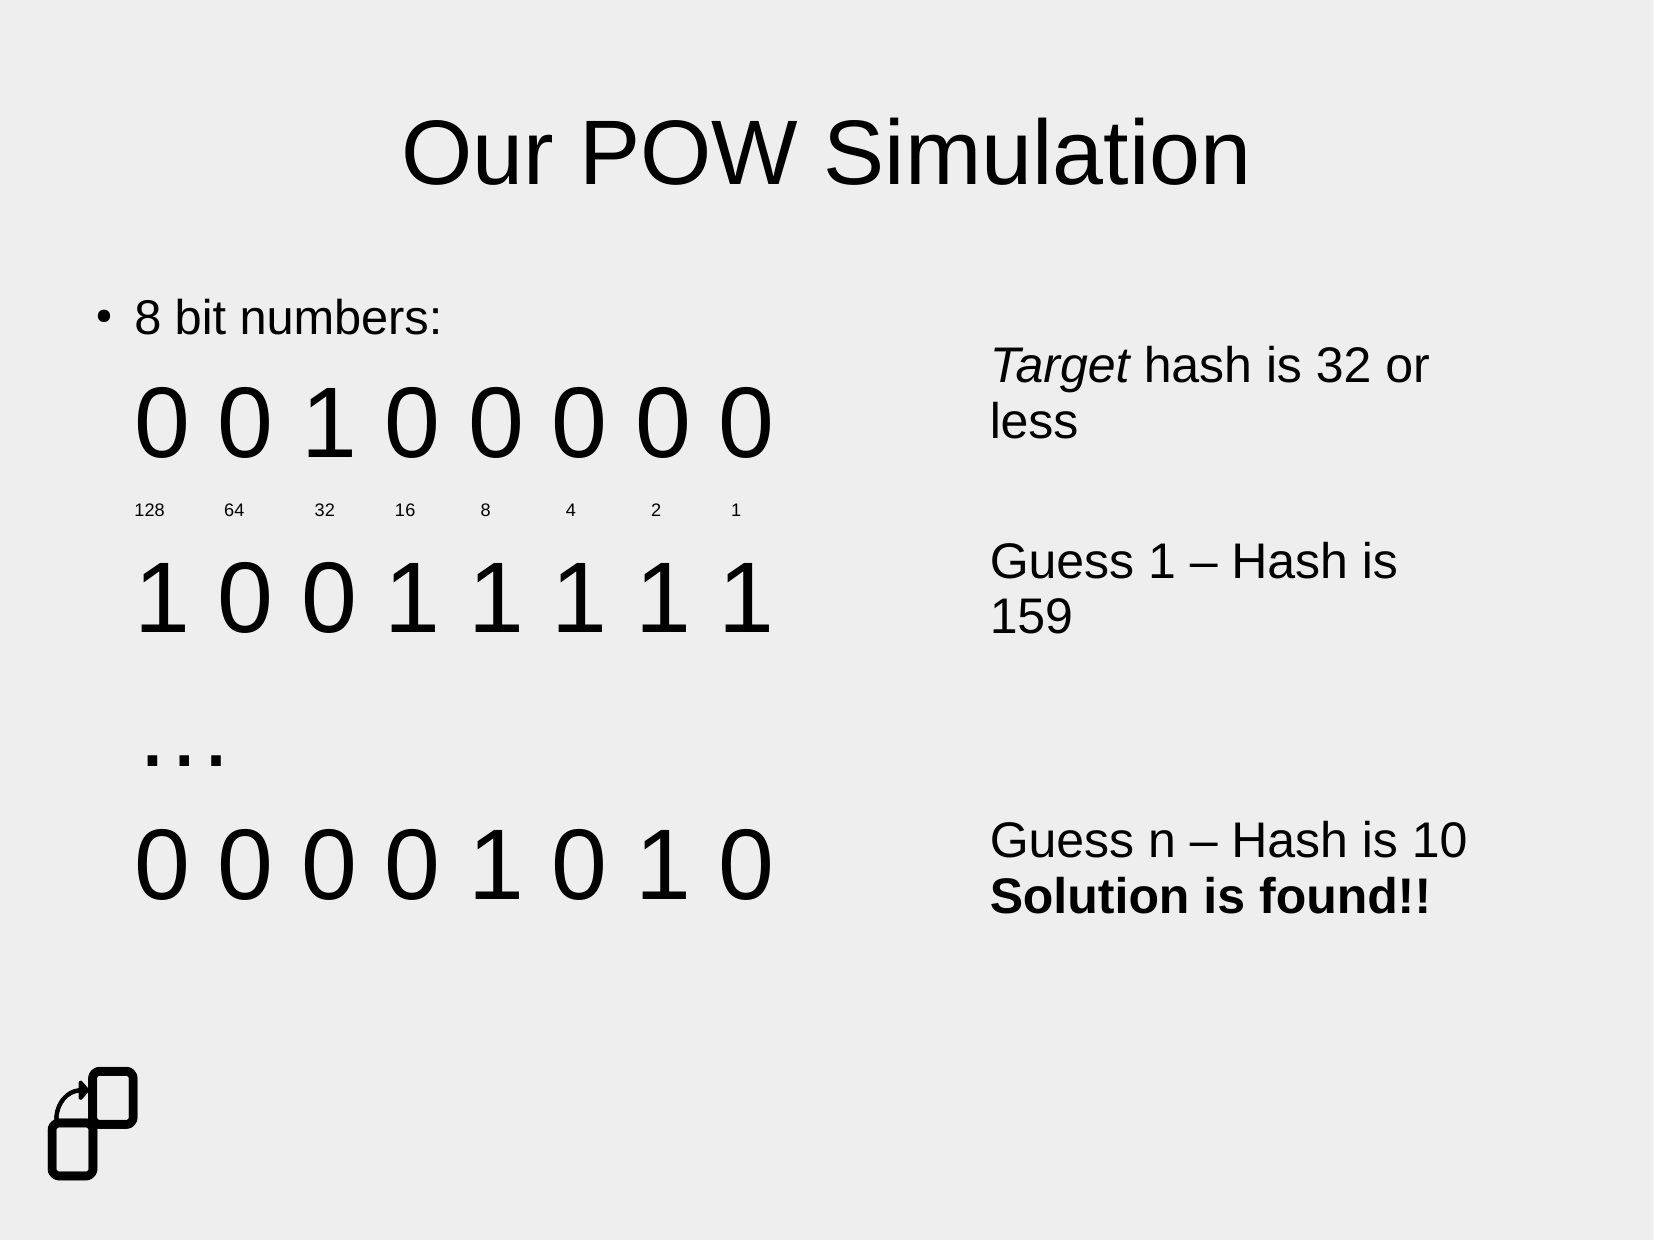

# Our POW Simulation
8 bit numbers:
0 0 1 0 0 0 0 0
128	 64 32 16 8 4 2 1
1 0 0 1 1 1 1 1
…
0 0 0 0 1 0 1 0
Target hash is 32 or less
Guess 1 – Hash is 159
Guess n – Hash is 10 Solution is found!!